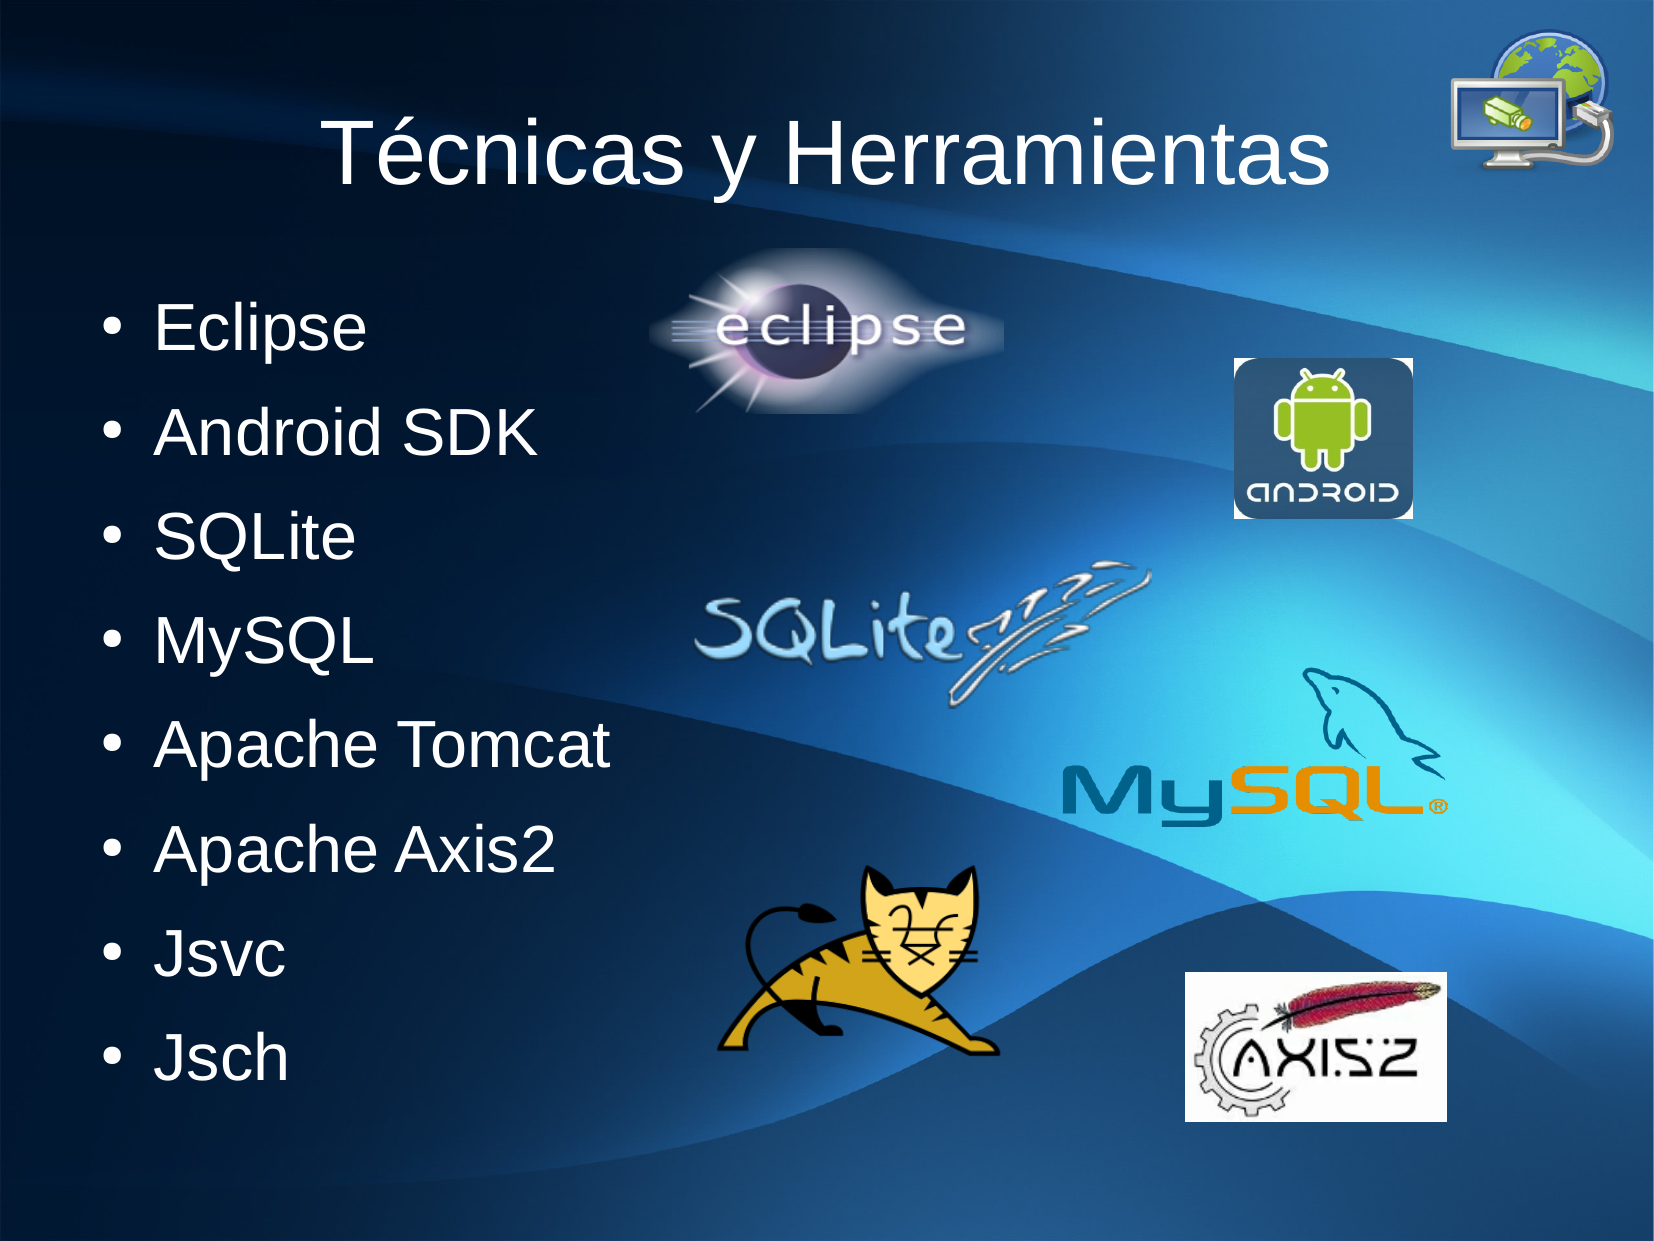

# Técnicas y Herramientas
Eclipse
Android SDK
SQLite
MySQL
Apache Tomcat
Apache Axis2
Jsvc
Jsch